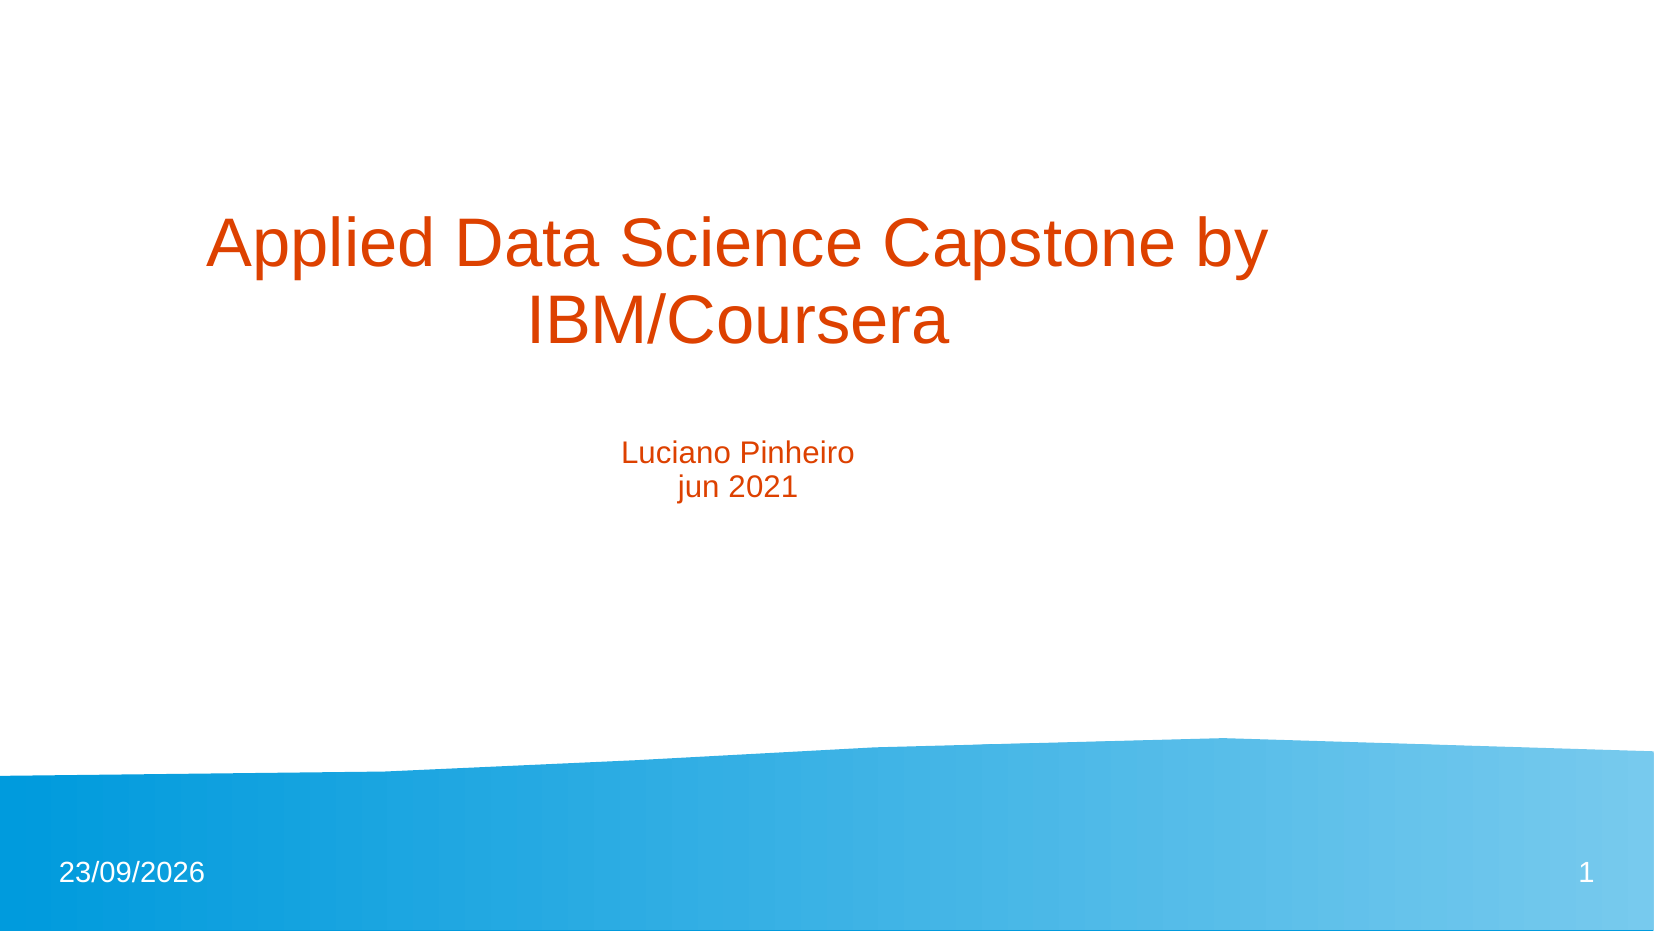

# Applied Data Science Capstone by IBM/Coursera Luciano Pinheiro jun 2021